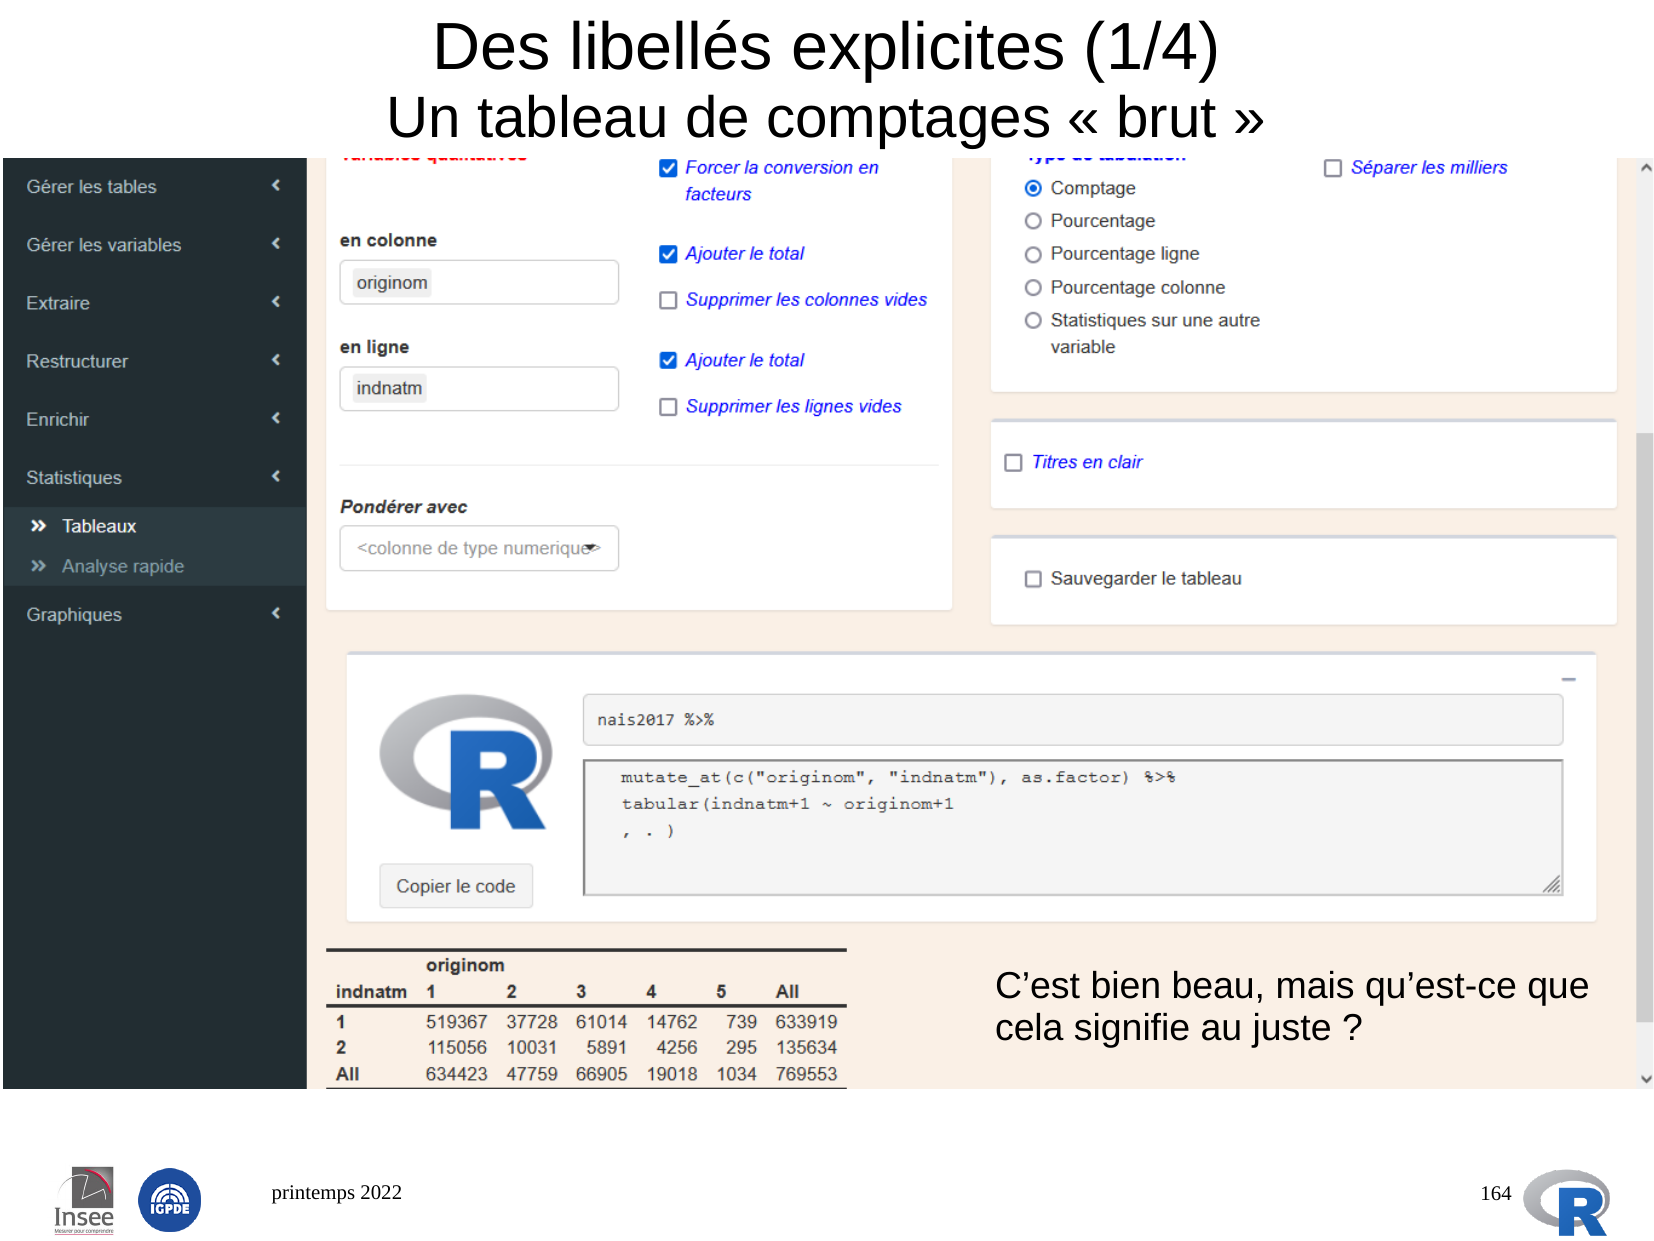

# Des libellés explicites (1/4) Un tableau de comptages « brut »
C’est bien beau, mais qu’est-ce que
cela signifie au juste ?
printemps 2022
164